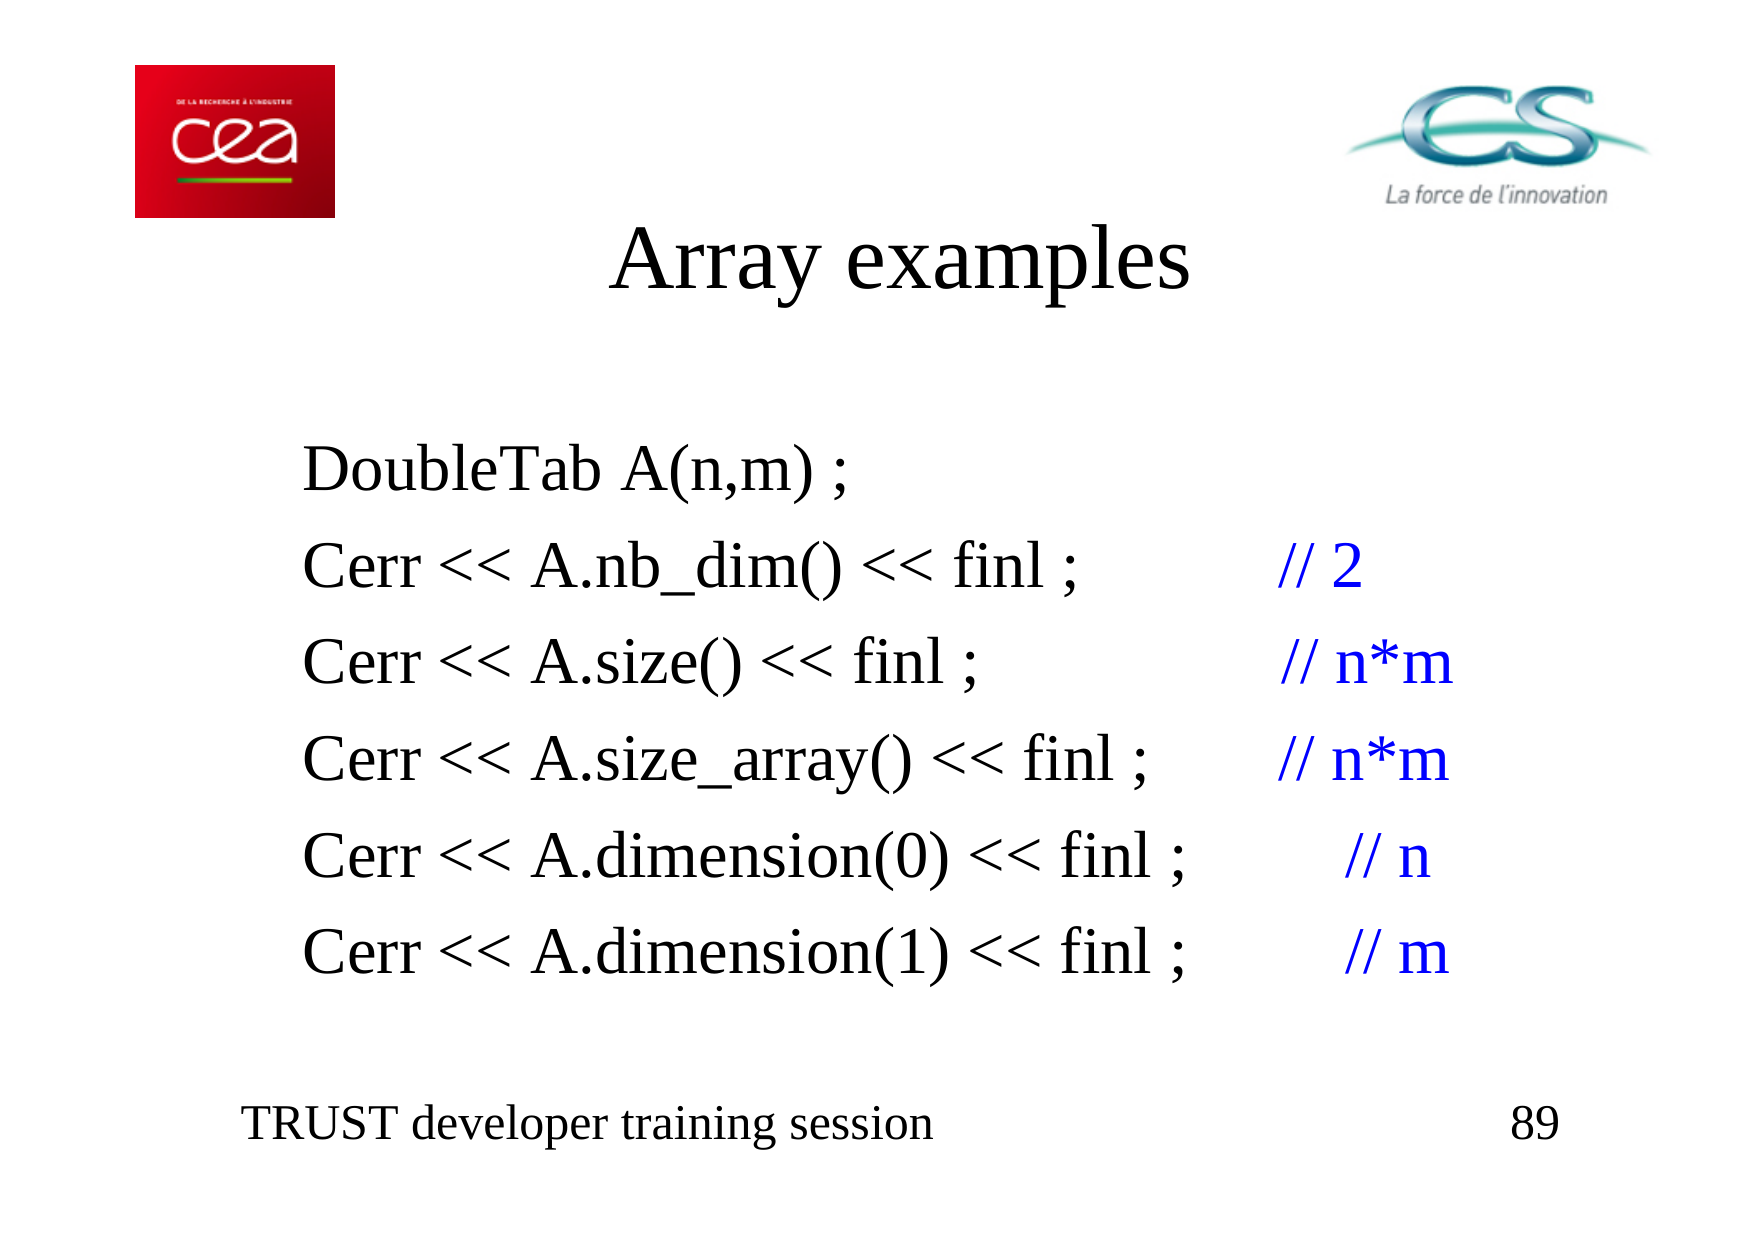

# Array examples
DoubleTab A(n,m) ;
Cerr << A.nb_dim() << finl ; 	 		// 2
Cerr << A.size() << finl ; 	 // n*m
Cerr << A.size_array() << finl ; 		// n*m
Cerr << A.dimension(0) << finl ; 	 // n
Cerr << A.dimension(1) << finl ; 	 // m
TRUST developer training session
89